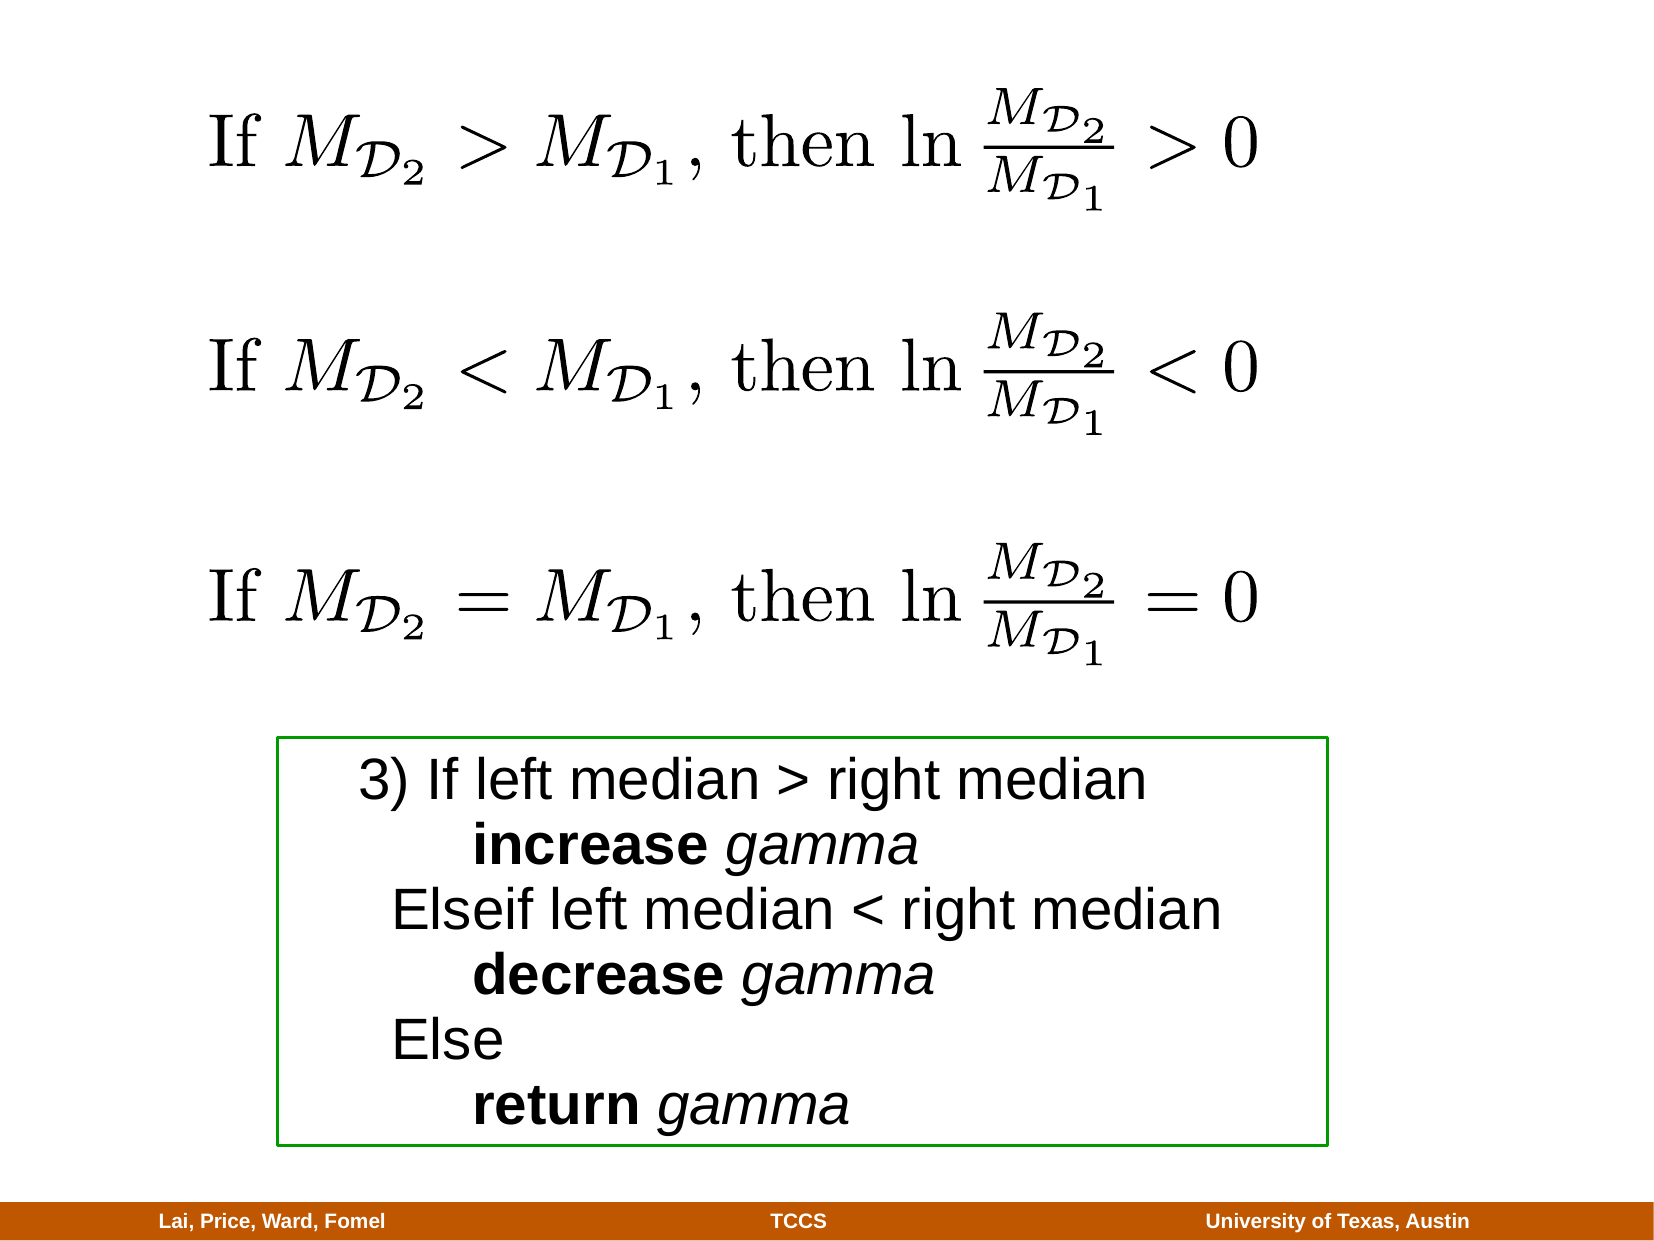

3) If left median > right median
 increase gamma
 Elseif left median < right median
 decrease gamma
 Else
 return gamma